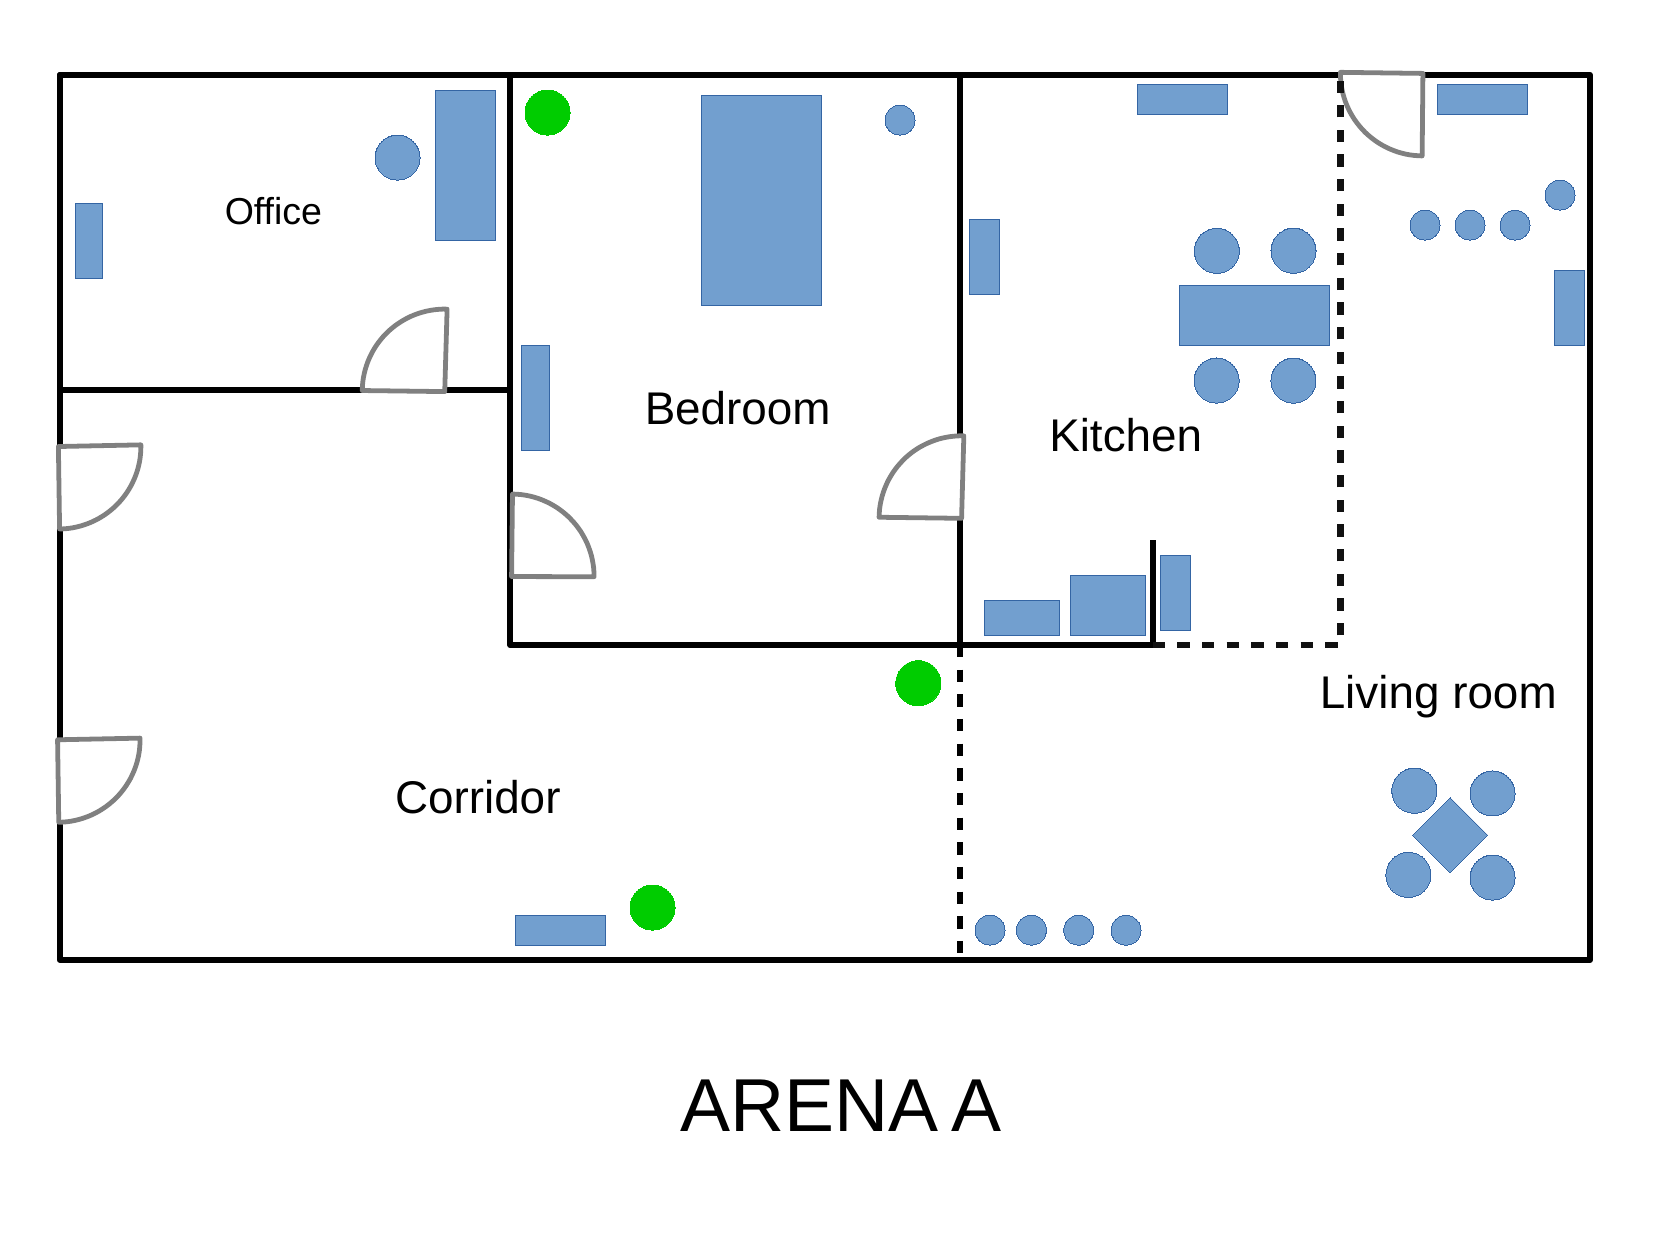

Office
Bedroom
Kitchen
`
Living room
Corridor
ARENA A